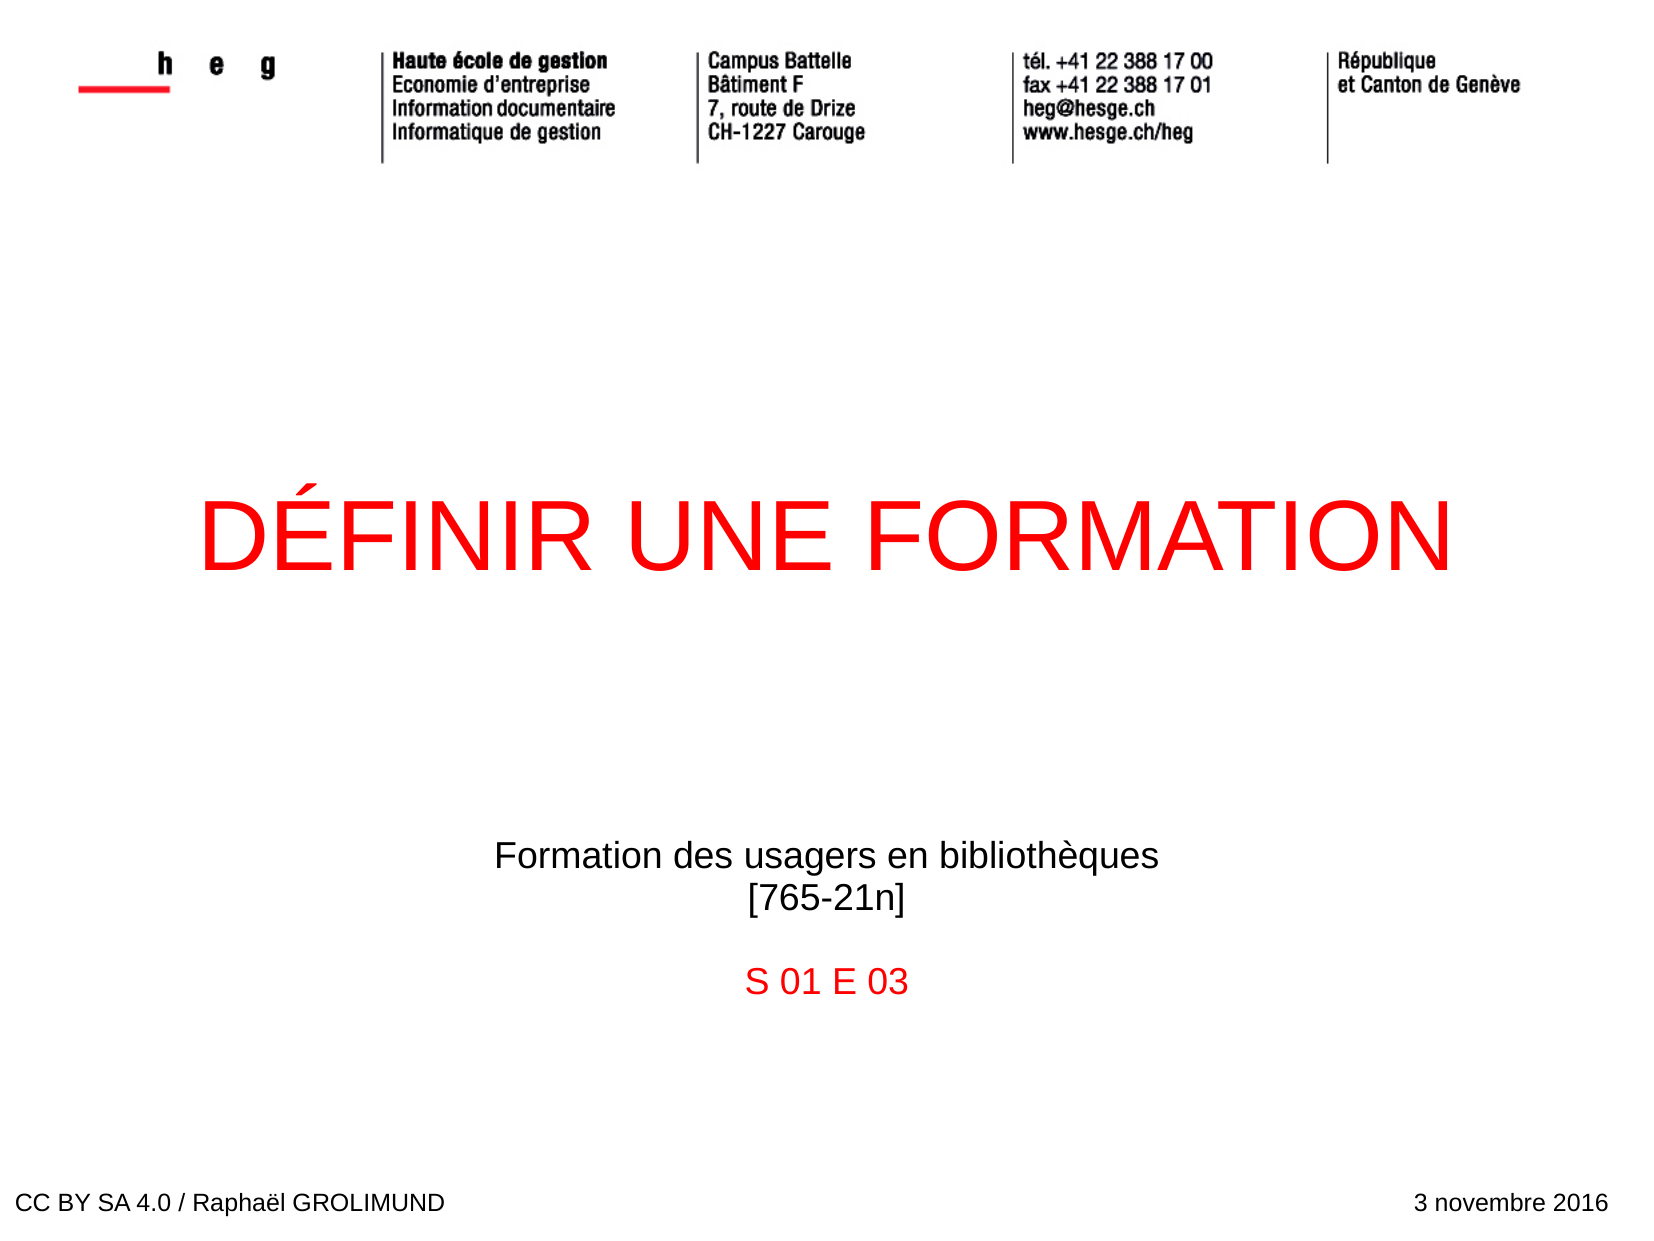

DÉFINIR UNE FORMATION
Formation des usagers en bibliothèques
[765-21n]
S 01 E 03
CC BY SA 4.0 / Raphaël GROLIMUND	3 novembre 2016